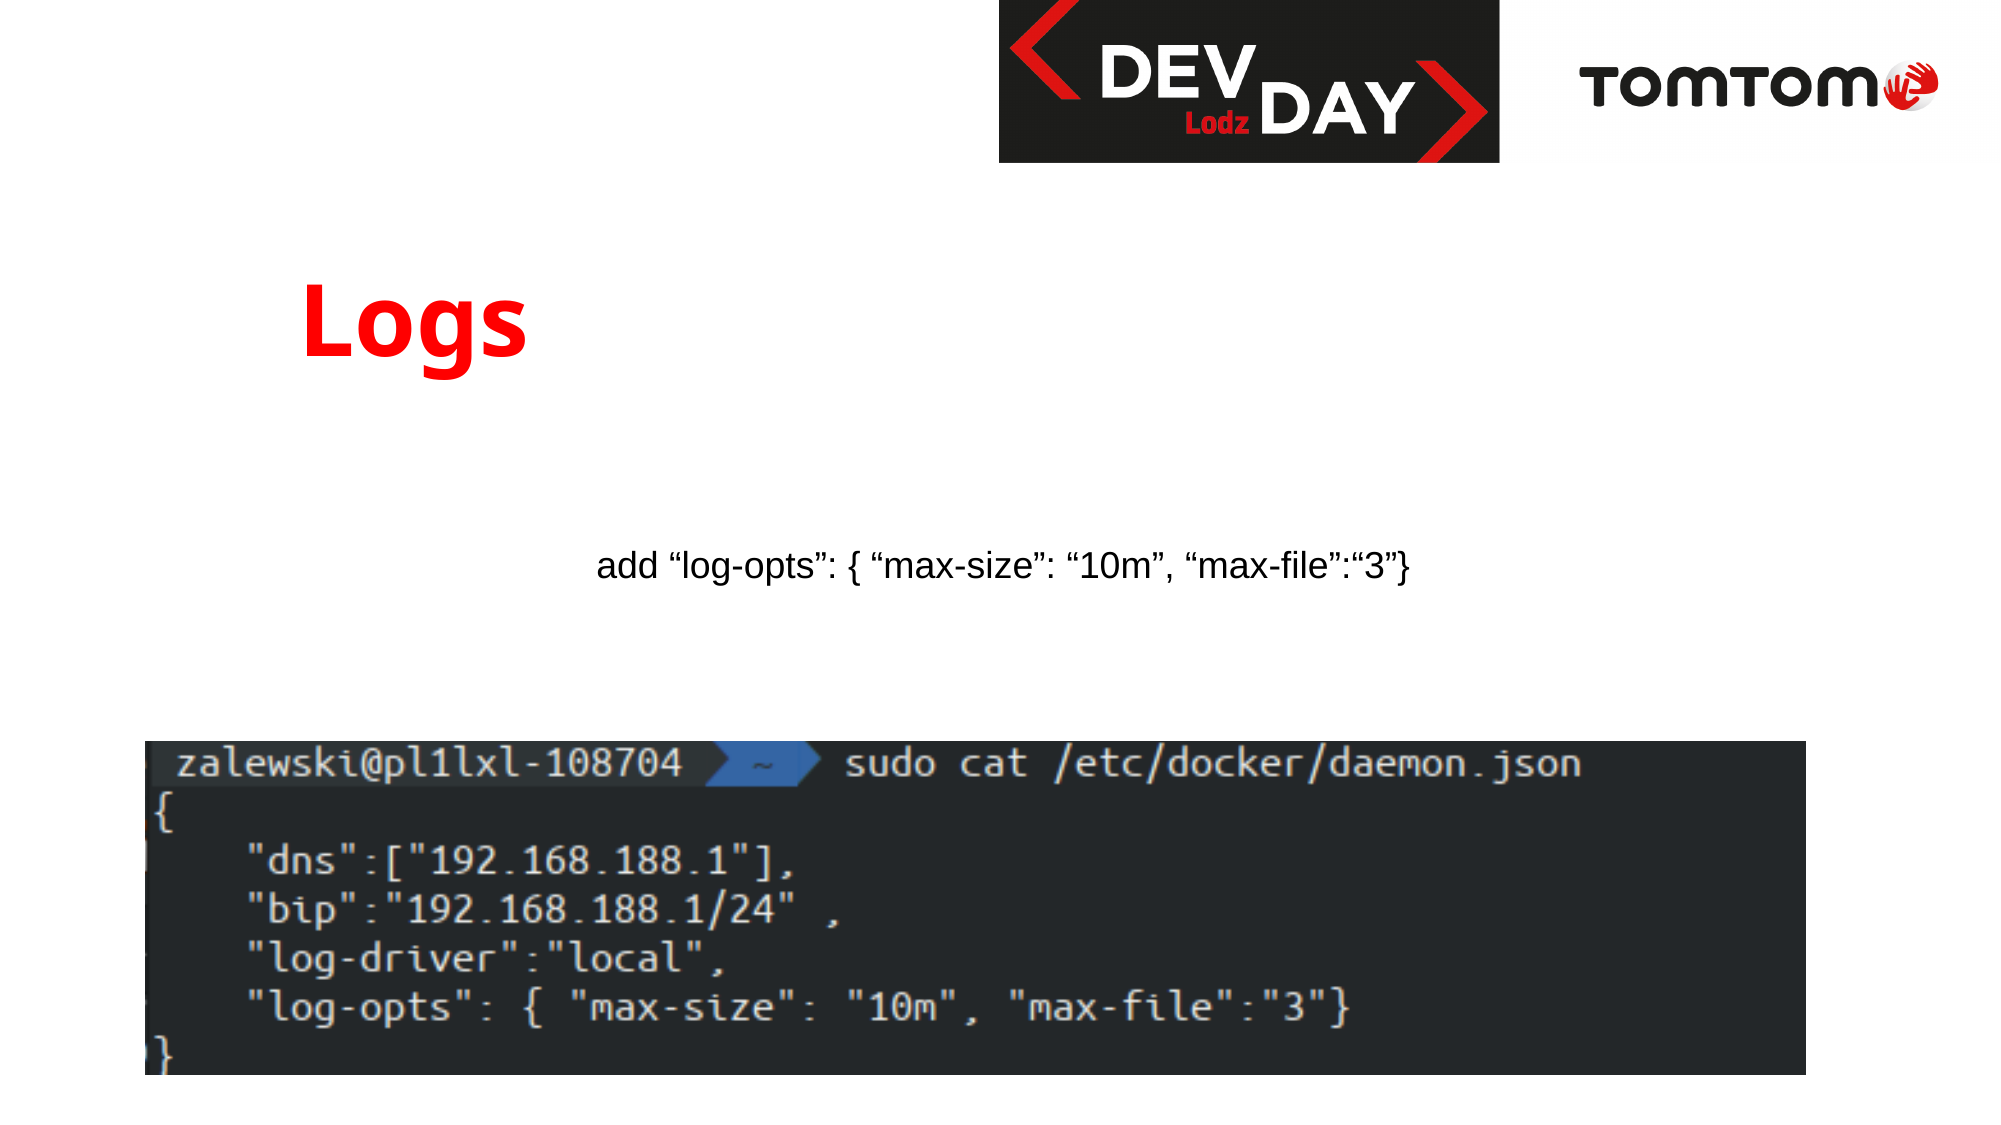

Logs
add “log-opts”: { “max-size”: “10m”, “max-file”:“3”}